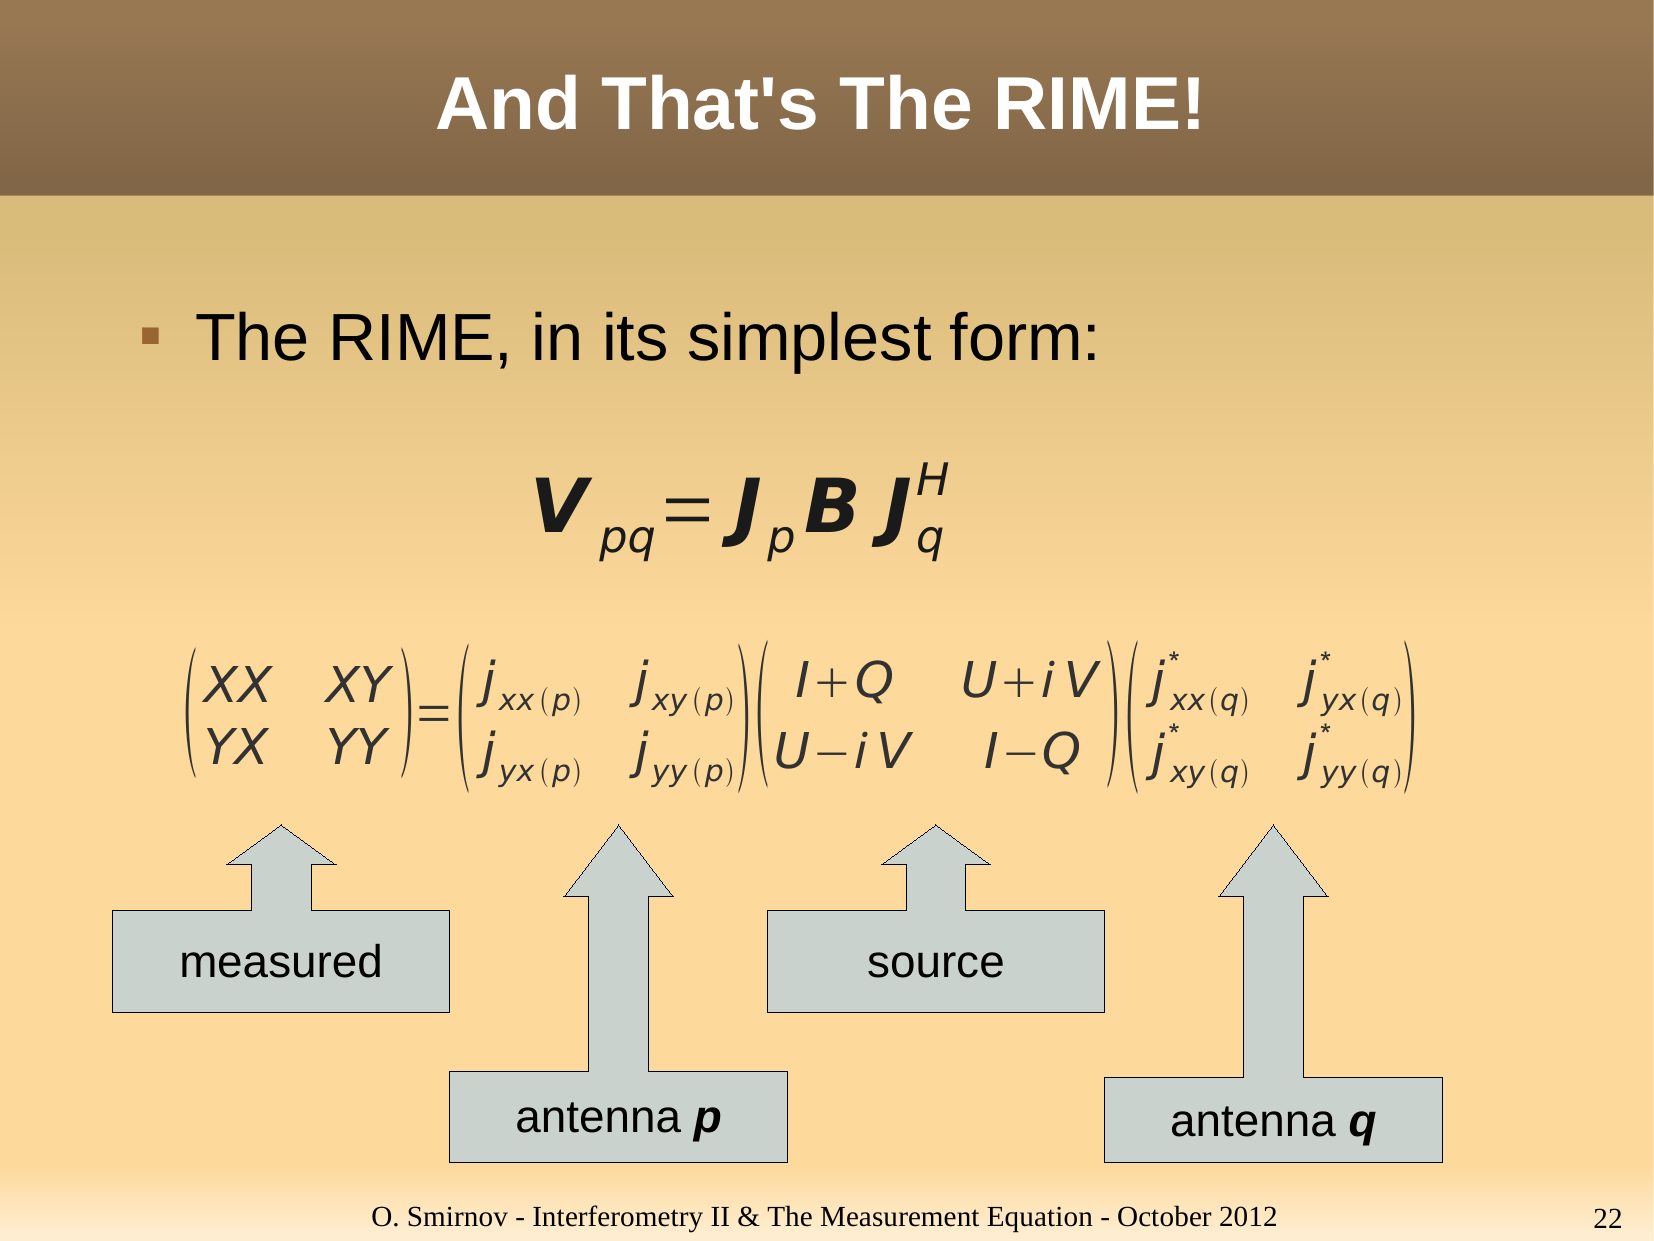

# And That's The RIME!
The RIME, in its simplest form:
measured
antenna p
source
antenna q
O. Smirnov - Interferometry II & The Measurement Equation - October 2012
22